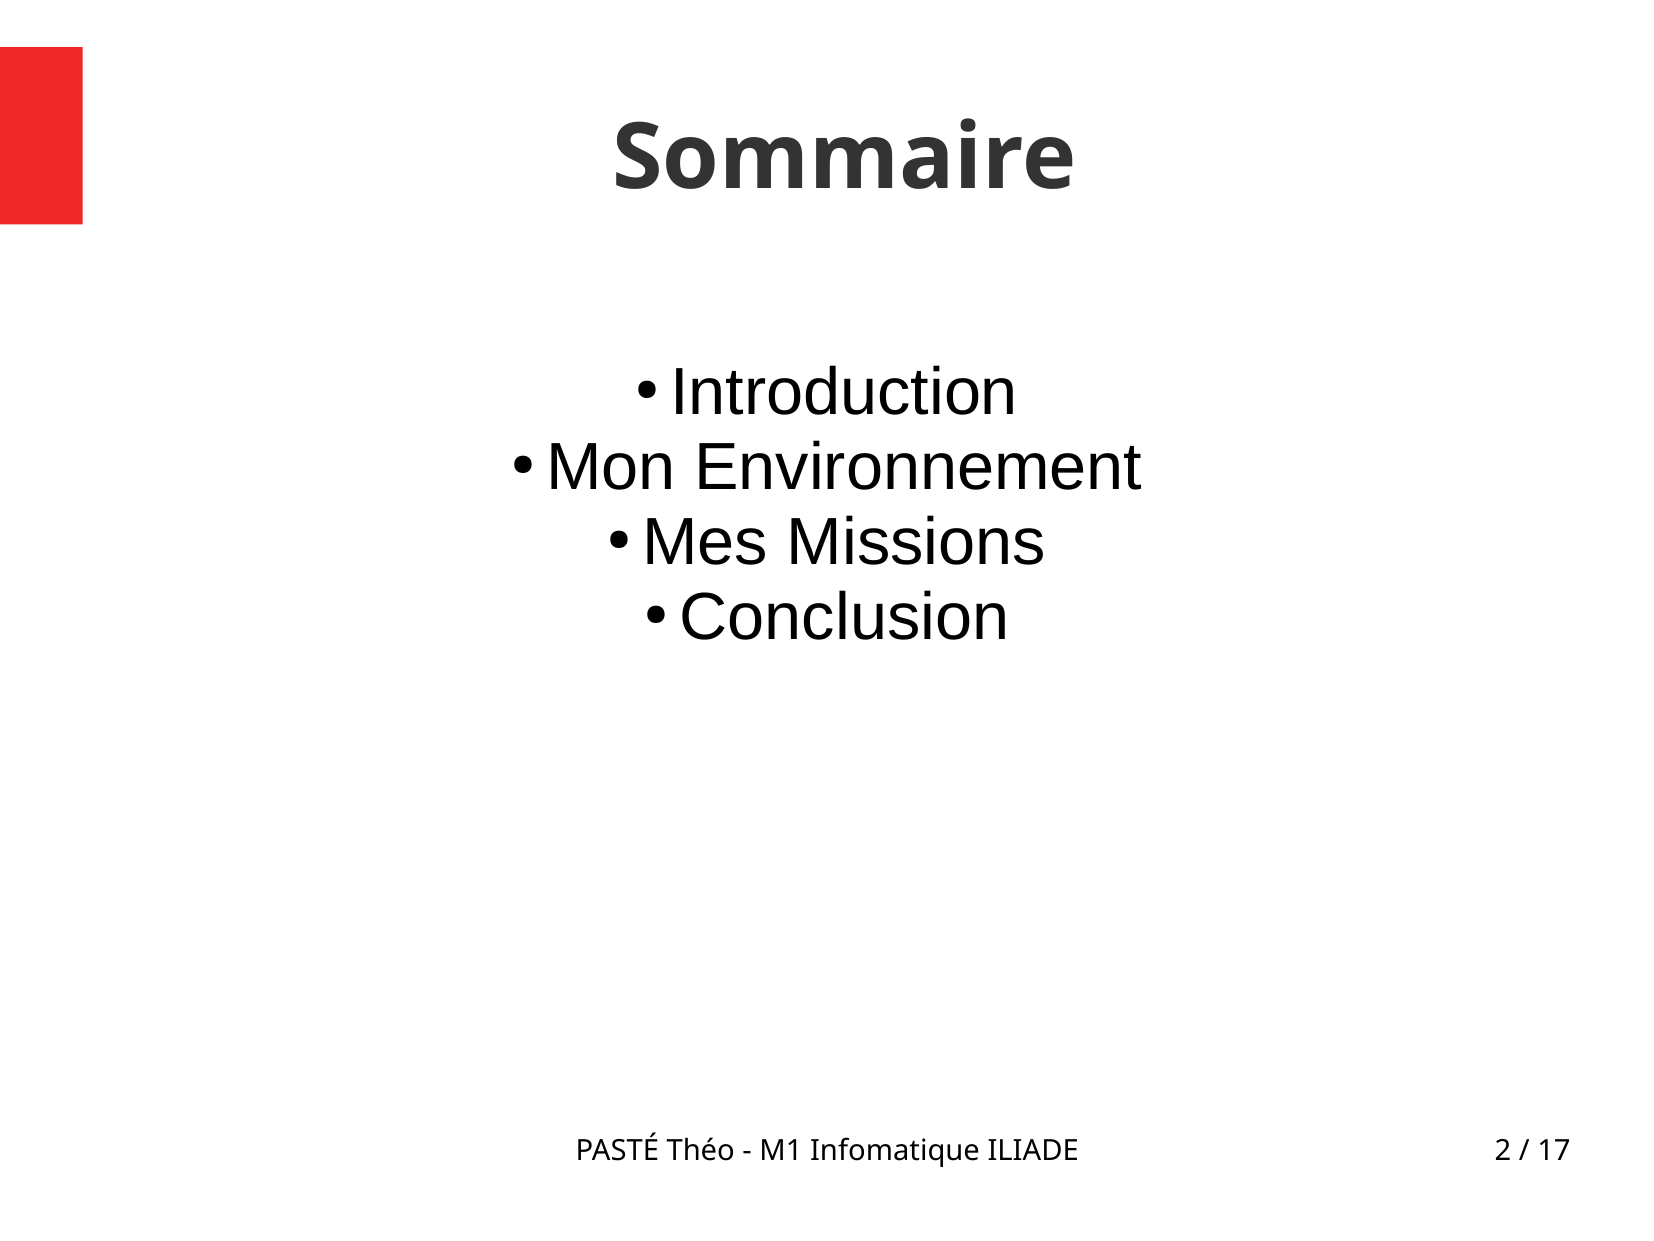

Sommaire
# Introduction
Mon Environnement
Mes Missions
Conclusion
PASTÉ Théo - M1 Infomatique ILIADE
2